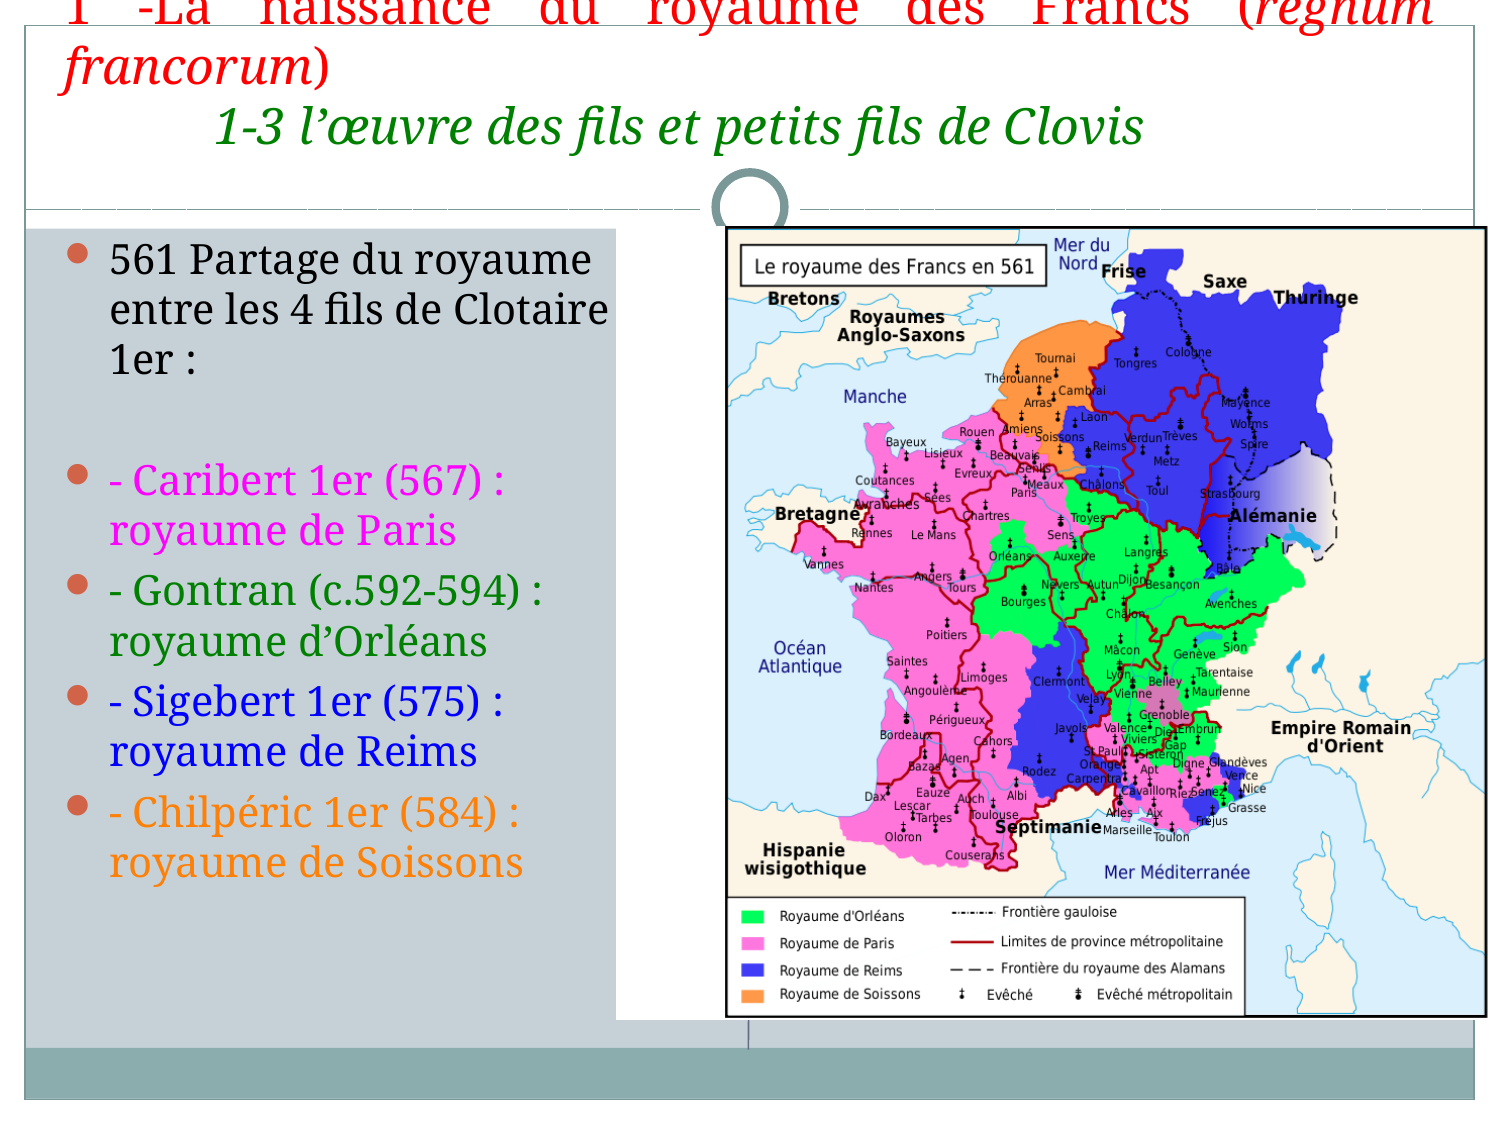

# 1 -La naissance du royaume des Francs (regnum francorum) 1-3 l’œuvre des fils et petits fils de Clovis
561 Partage du royaume entre les 4 fils de Clotaire 1er :
- Caribert 1er (567) : royaume de Paris
- Gontran (c.592-594) : royaume d’Orléans
- Sigebert 1er (575) : royaume de Reims
- Chilpéric 1er (584) : royaume de Soissons